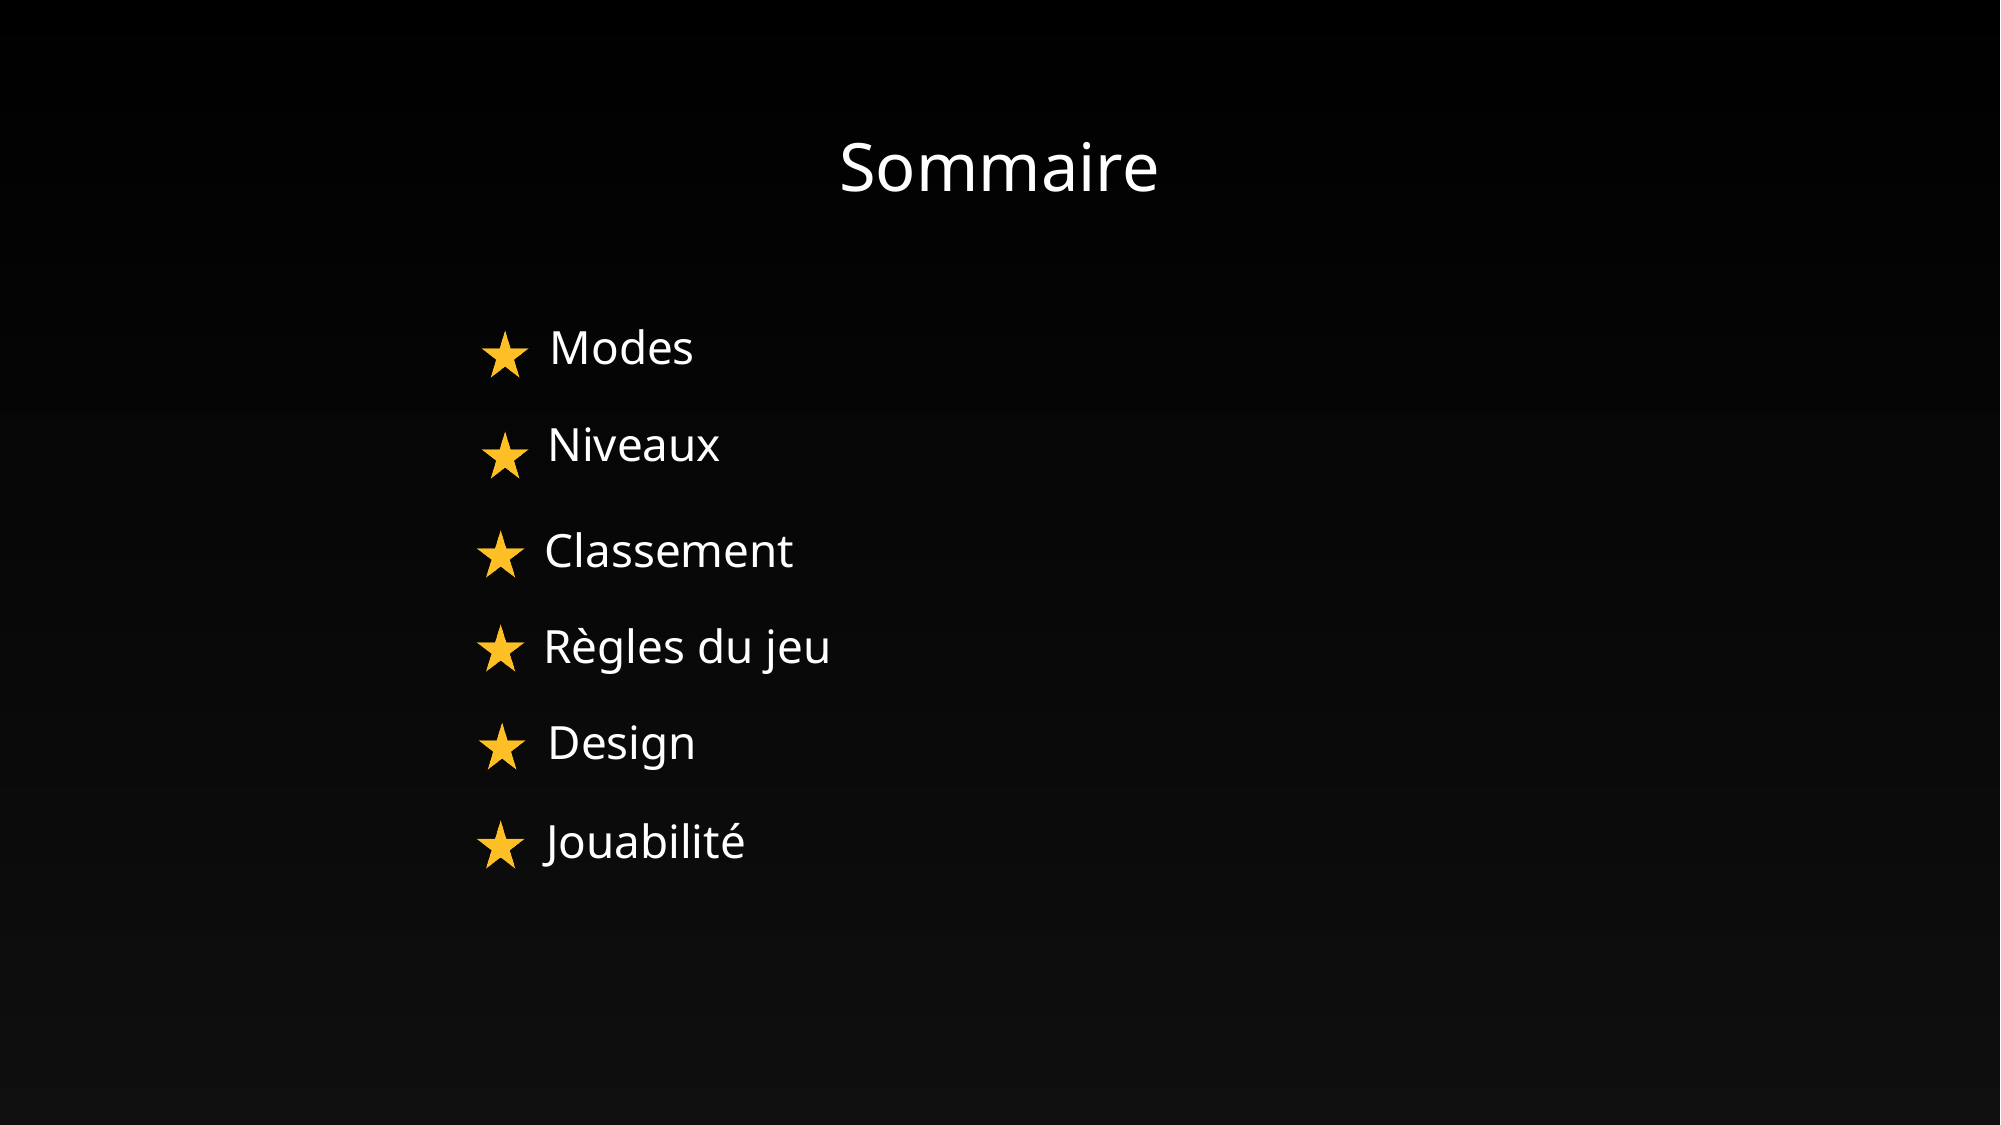

Sommaire
Modes
Niveaux
Classement
 Règles du jeu
Design
Jouabilité